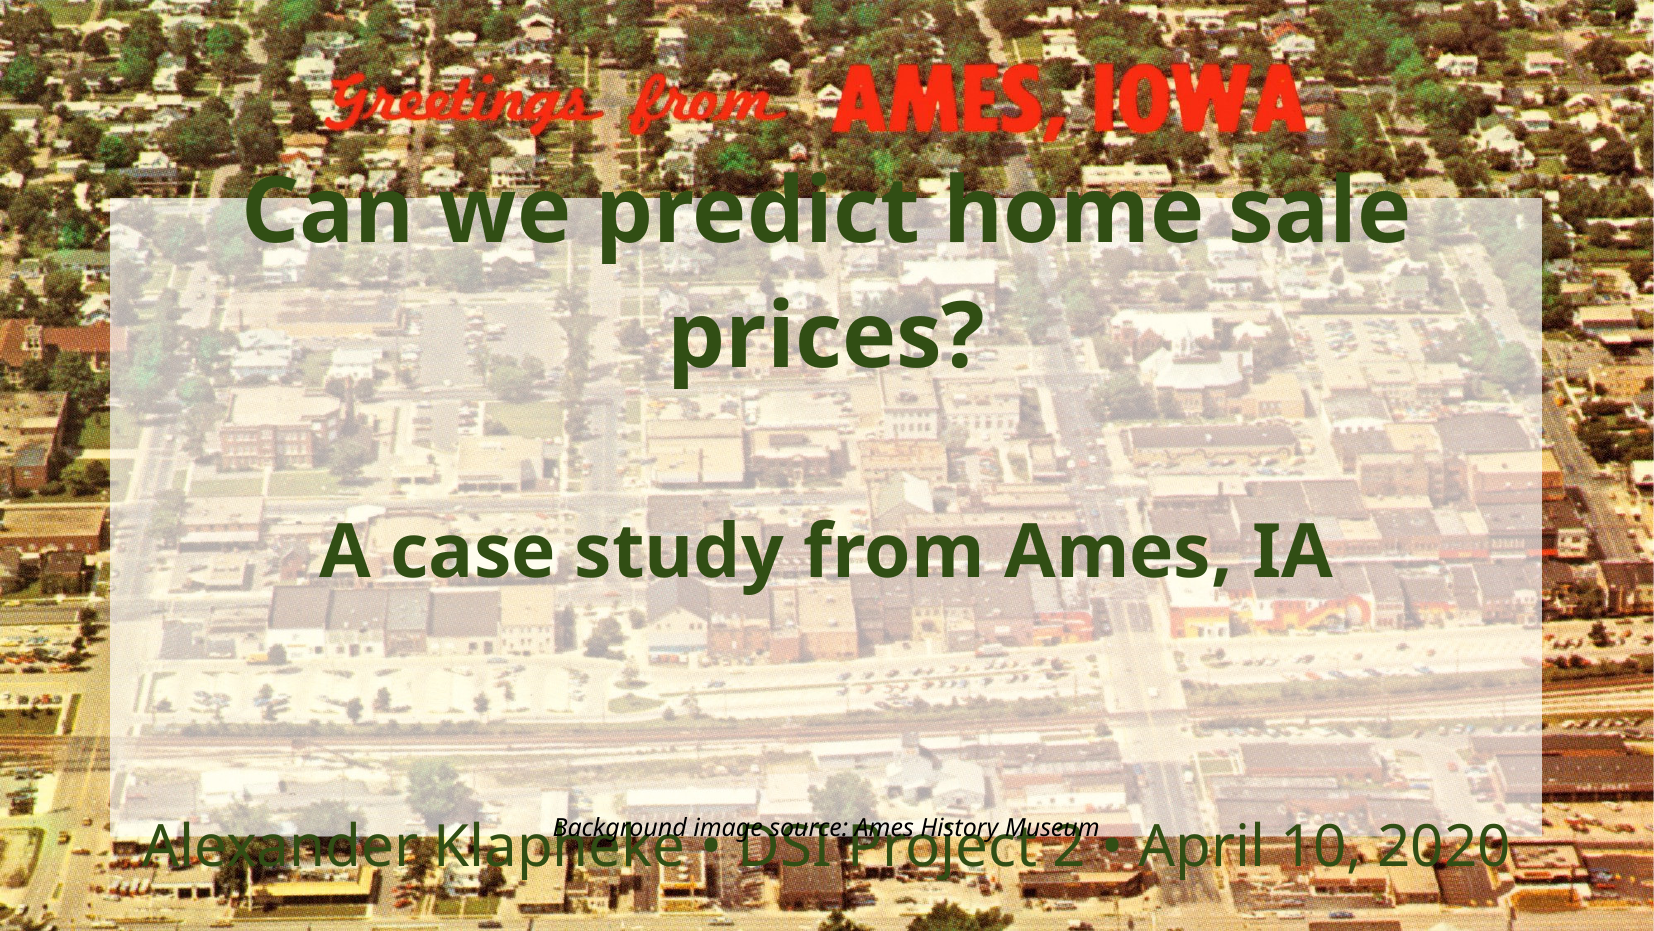

# Can we predict home sale prices?
A case study from Ames, IA
Alexander Klapheke • DSI Project 2 • April 10, 2020
Background image source: Ames History Museum